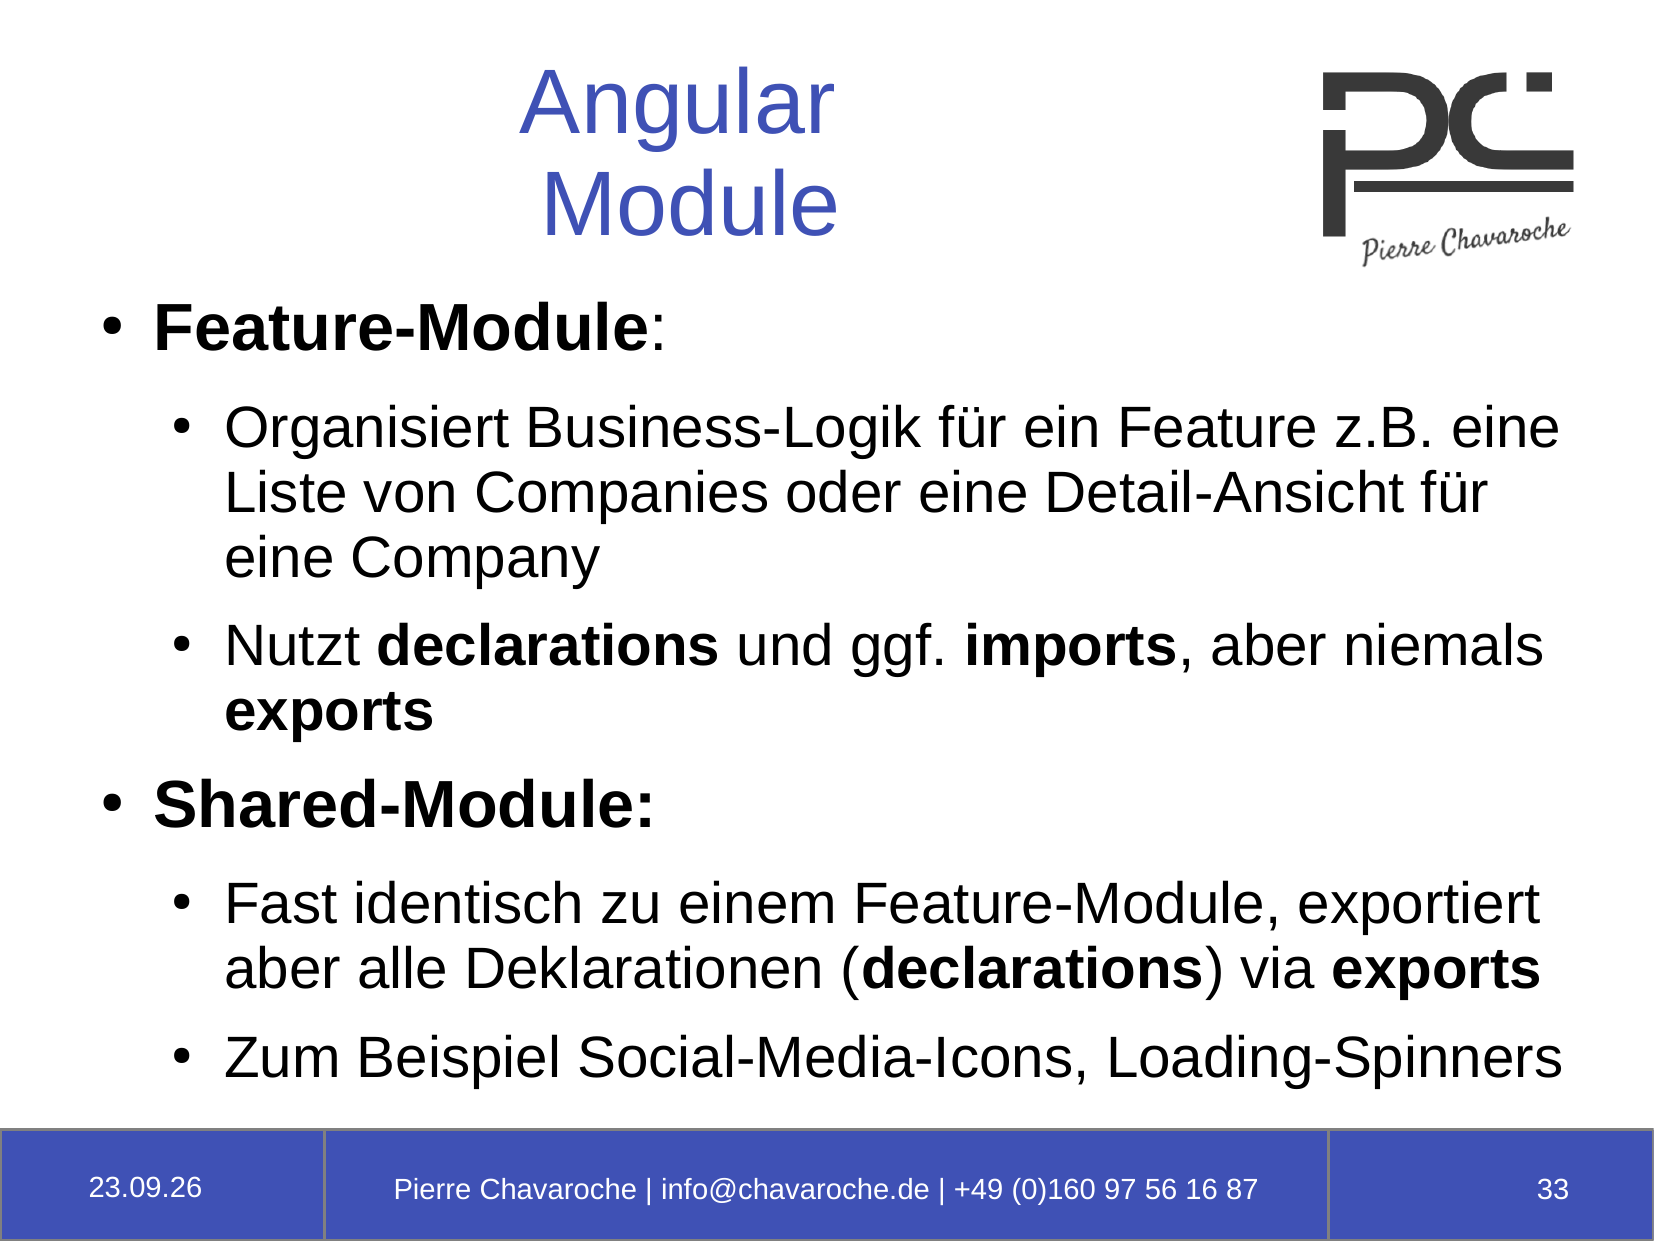

# Angular Module
Feature-Module:
Organisiert Business-Logik für ein Feature z.B. eine Liste von Companies oder eine Detail-Ansicht für eine Company
Nutzt declarations und ggf. imports, aber niemals exports
Shared-Module:
Fast identisch zu einem Feature-Module, exportiert aber alle Deklarationen (declarations) via exports
Zum Beispiel Social-Media-Icons, Loading-Spinners
Pierre Chavaroche | info@chavaroche.de | +49 (0)160 97 56 16 87
33